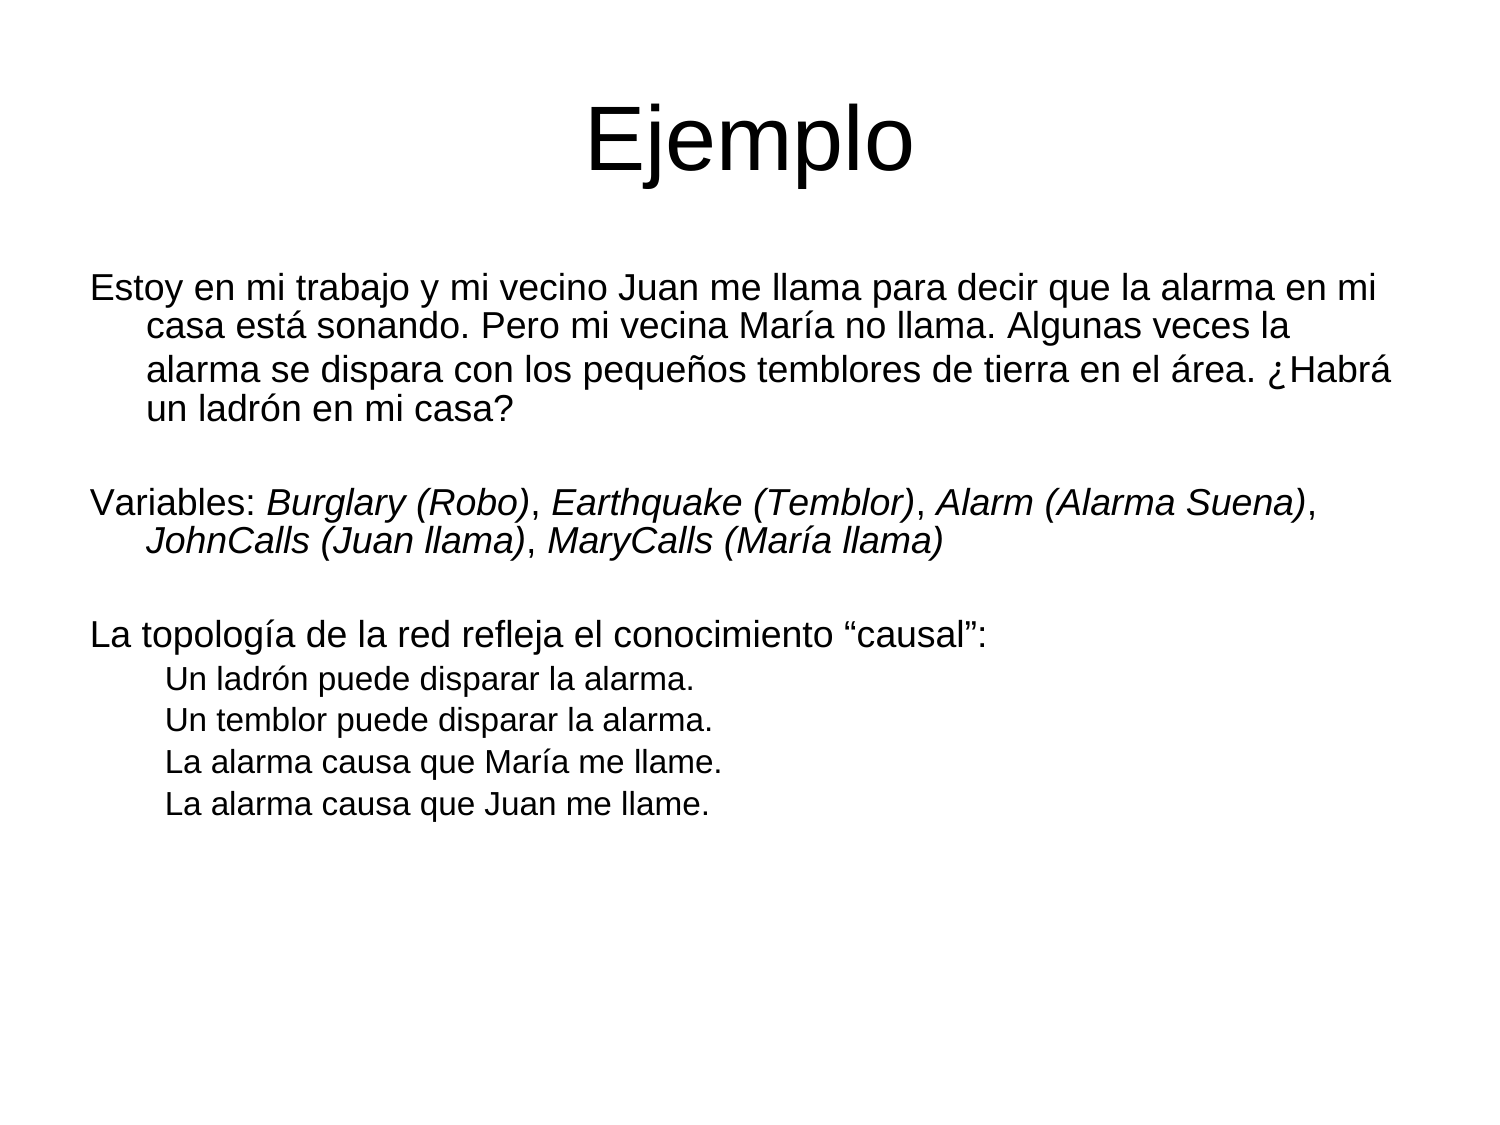

# Ejemplo
Estoy en mi trabajo y mi vecino Juan me llama para decir que la alarma en mi casa está sonando. Pero mi vecina María no llama. Algunas veces la alarma se dispara con los pequeños temblores de tierra en el área. ¿Habrá un ladrón en mi casa?
Variables: Burglary (Robo), Earthquake (Temblor), Alarm (Alarma Suena), JohnCalls (Juan llama), MaryCalls (María llama)
La topología de la red refleja el conocimiento “causal”:
Un ladrón puede disparar la alarma.
Un temblor puede disparar la alarma.
La alarma causa que María me llame.
La alarma causa que Juan me llame.